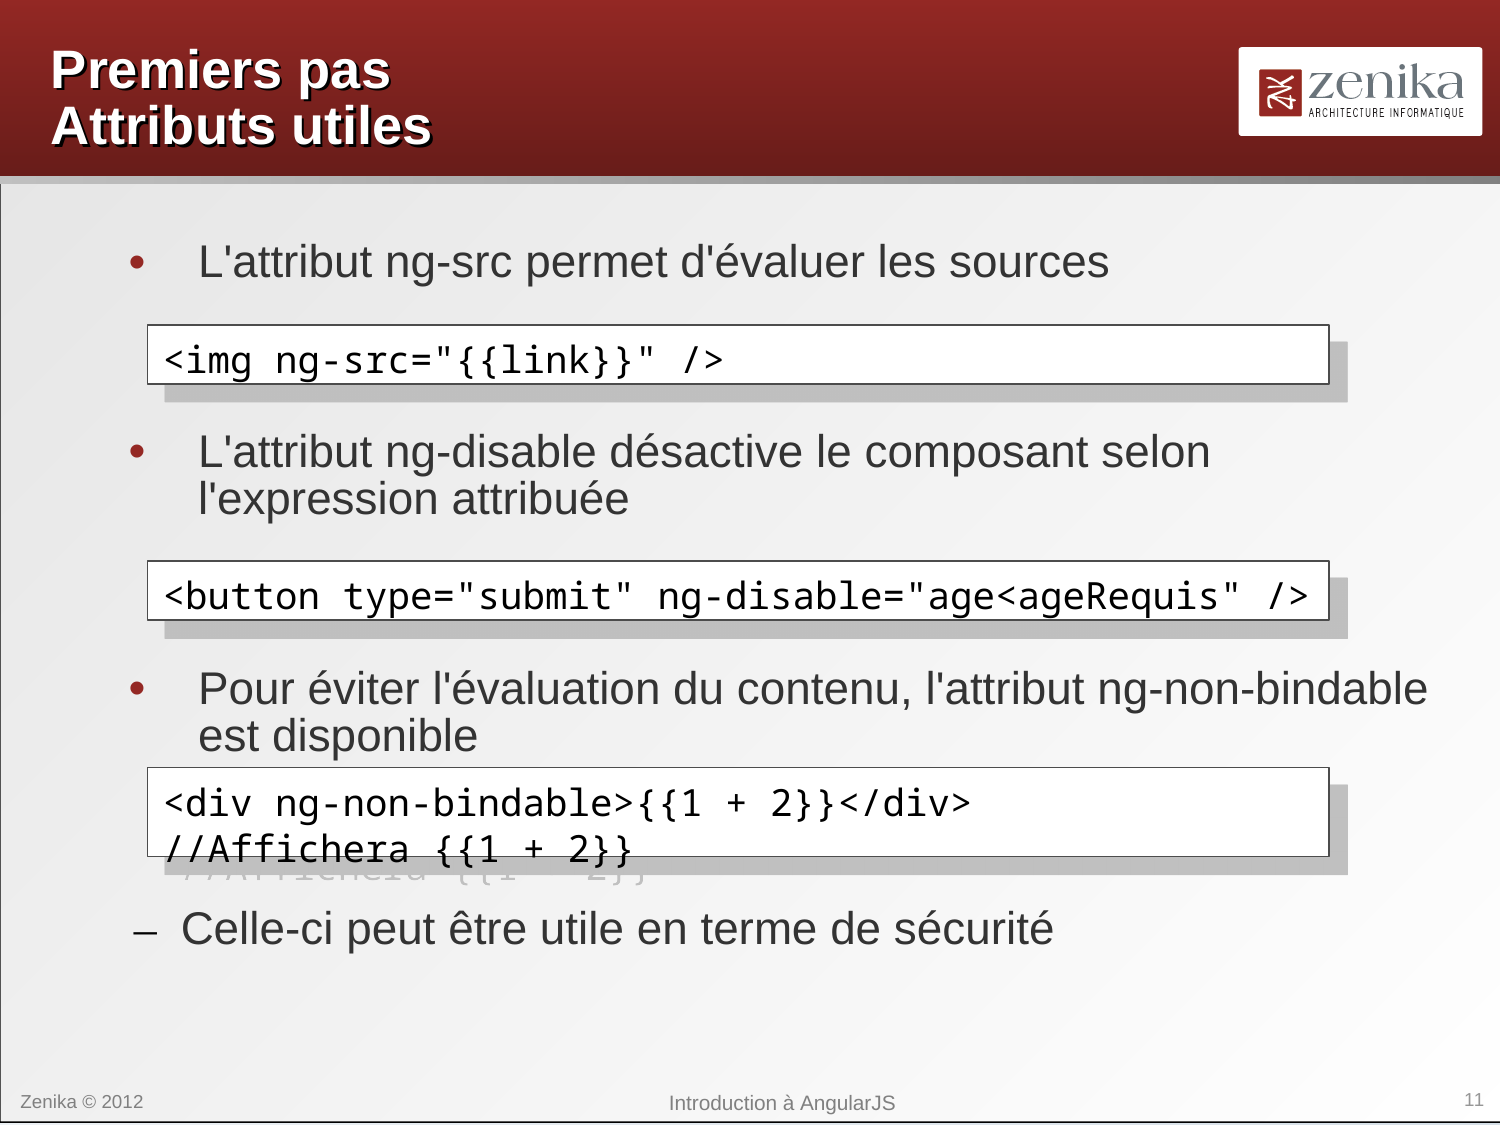

# Premiers pas Attributs utiles
L'attribut ng-src permet d'évaluer les sources
L'attribut ng-disable désactive le composant selon l'expression attribuée
Pour éviter l'évaluation du contenu, l'attribut ng-non-bindable est disponible
Celle-ci peut être utile en terme de sécurité
<img ng-src="{{link}}" />
<button type="submit" ng-disable="age<ageRequis" />
<div ng-non-bindable>{{1 + 2}}</div>
//Affichera {{1 + 2}}